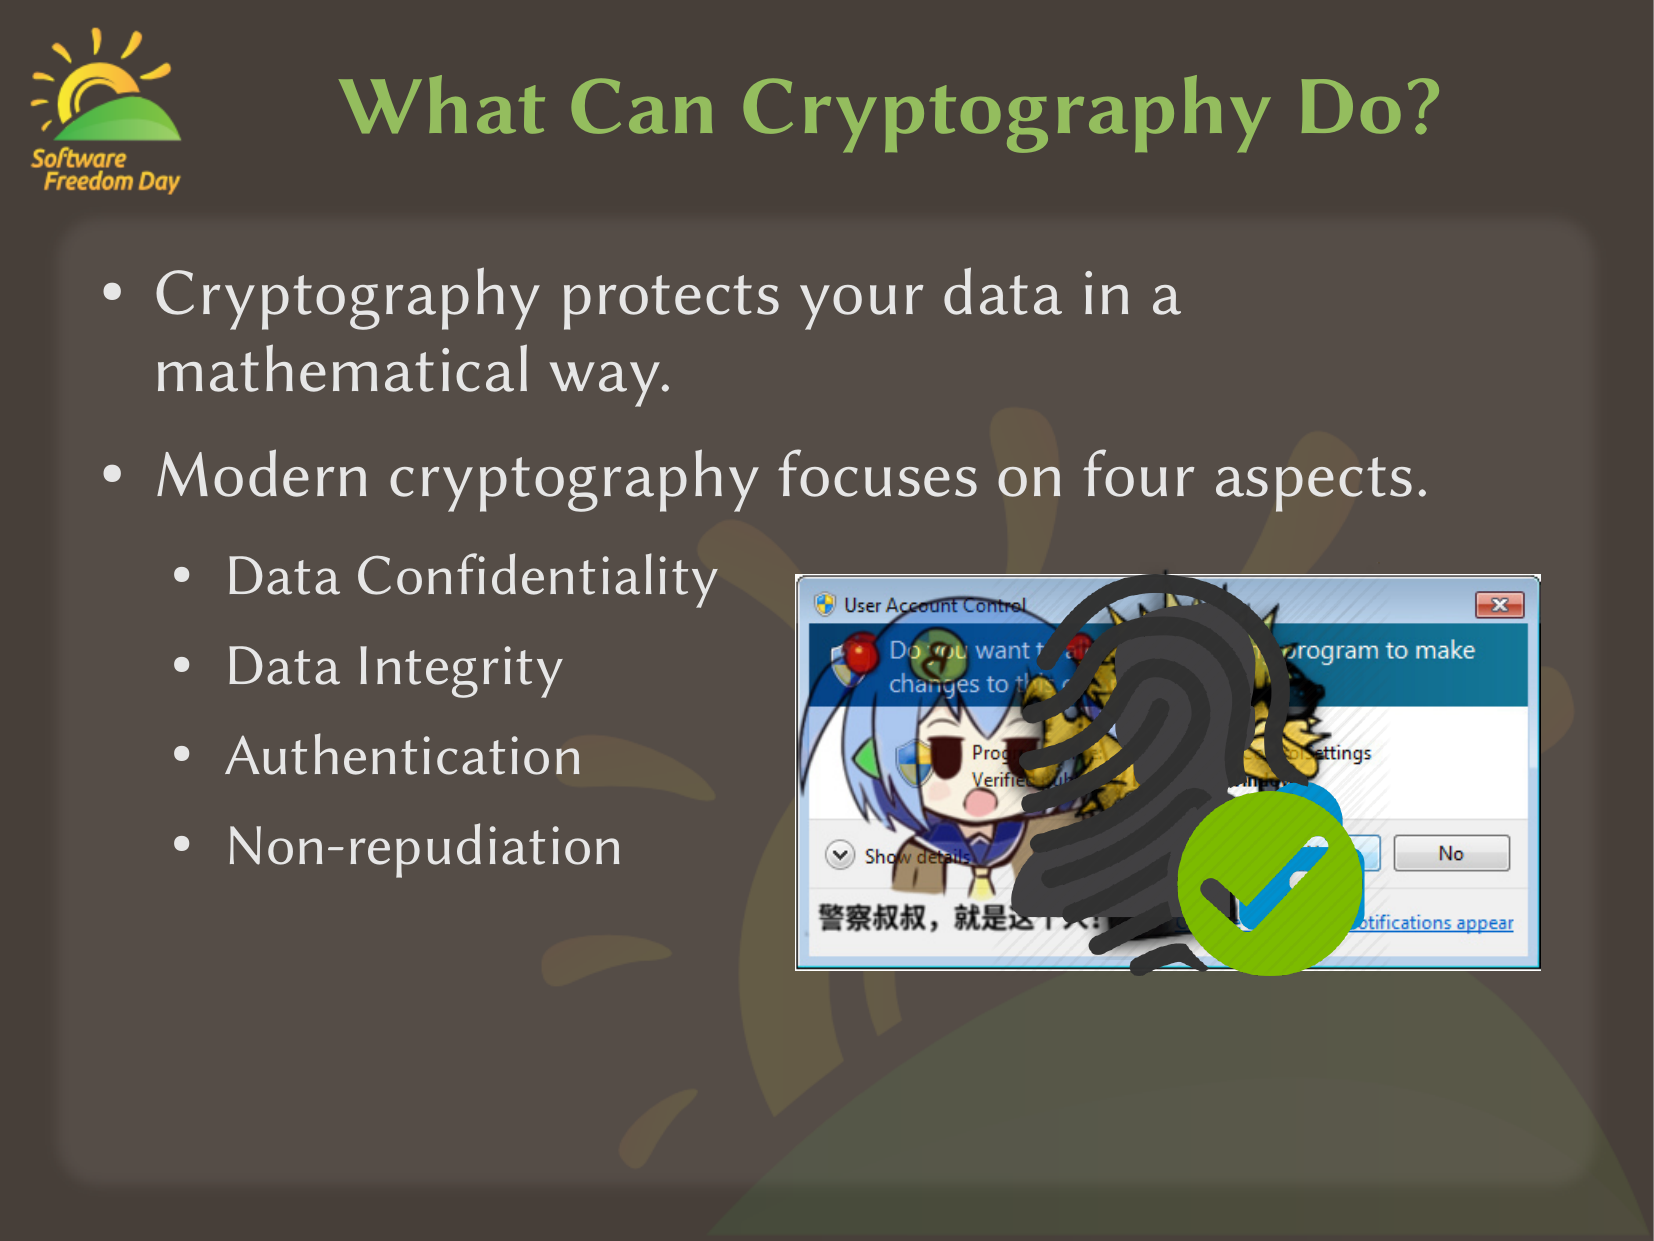

# What Can Cryptography Do?
Cryptography protects your data in a mathematical way.
Modern cryptography focuses on four aspects.
Data Confidentiality
Data Integrity
Authentication
Non-repudiation